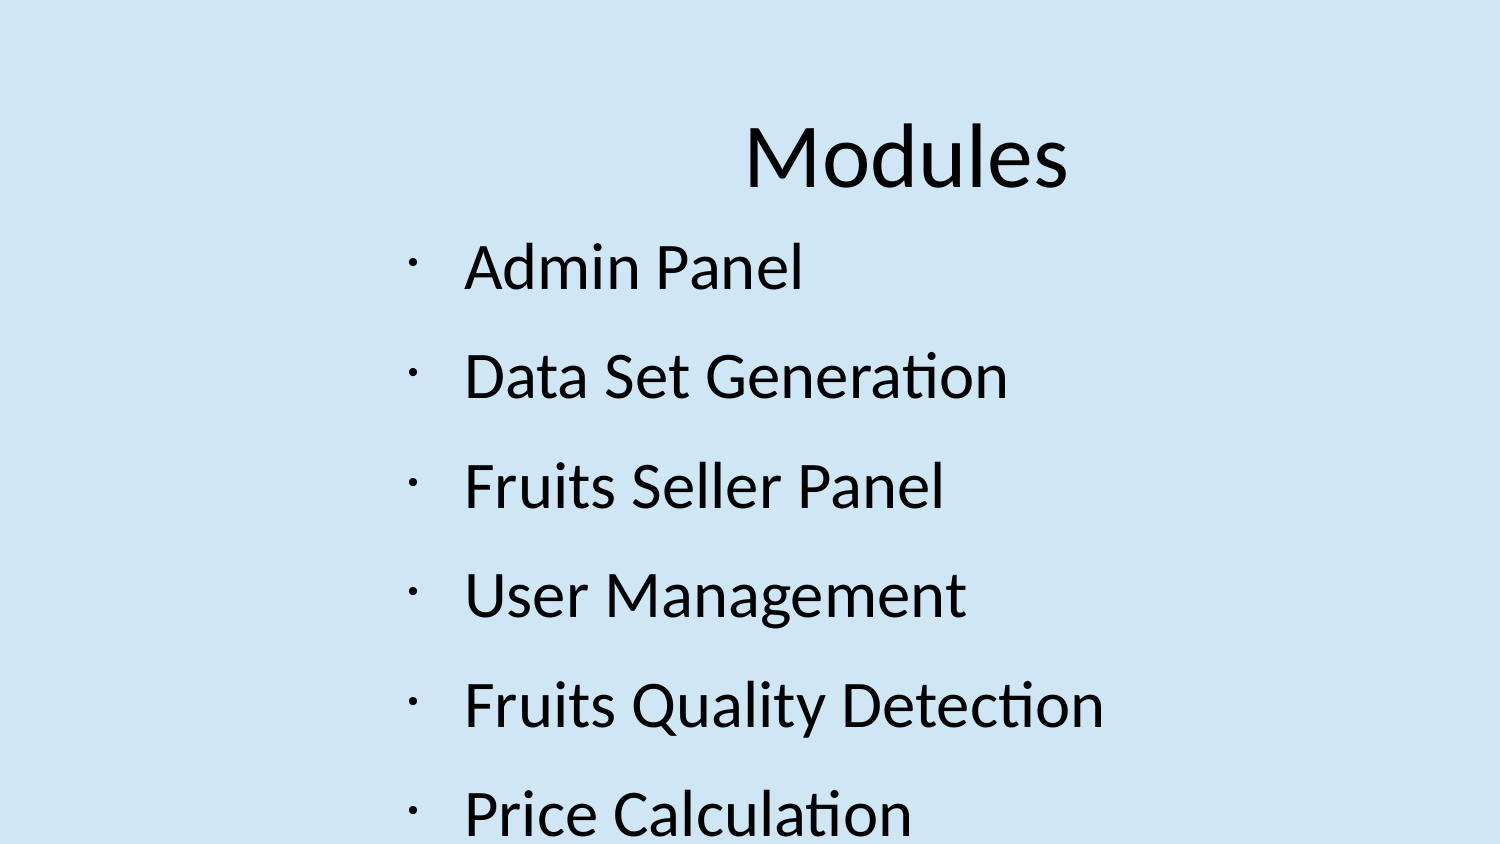

# Modules
Admin Panel
Data Set Generation
Fruits Seller Panel
User Management
Fruits Quality Detection
Price Calculation